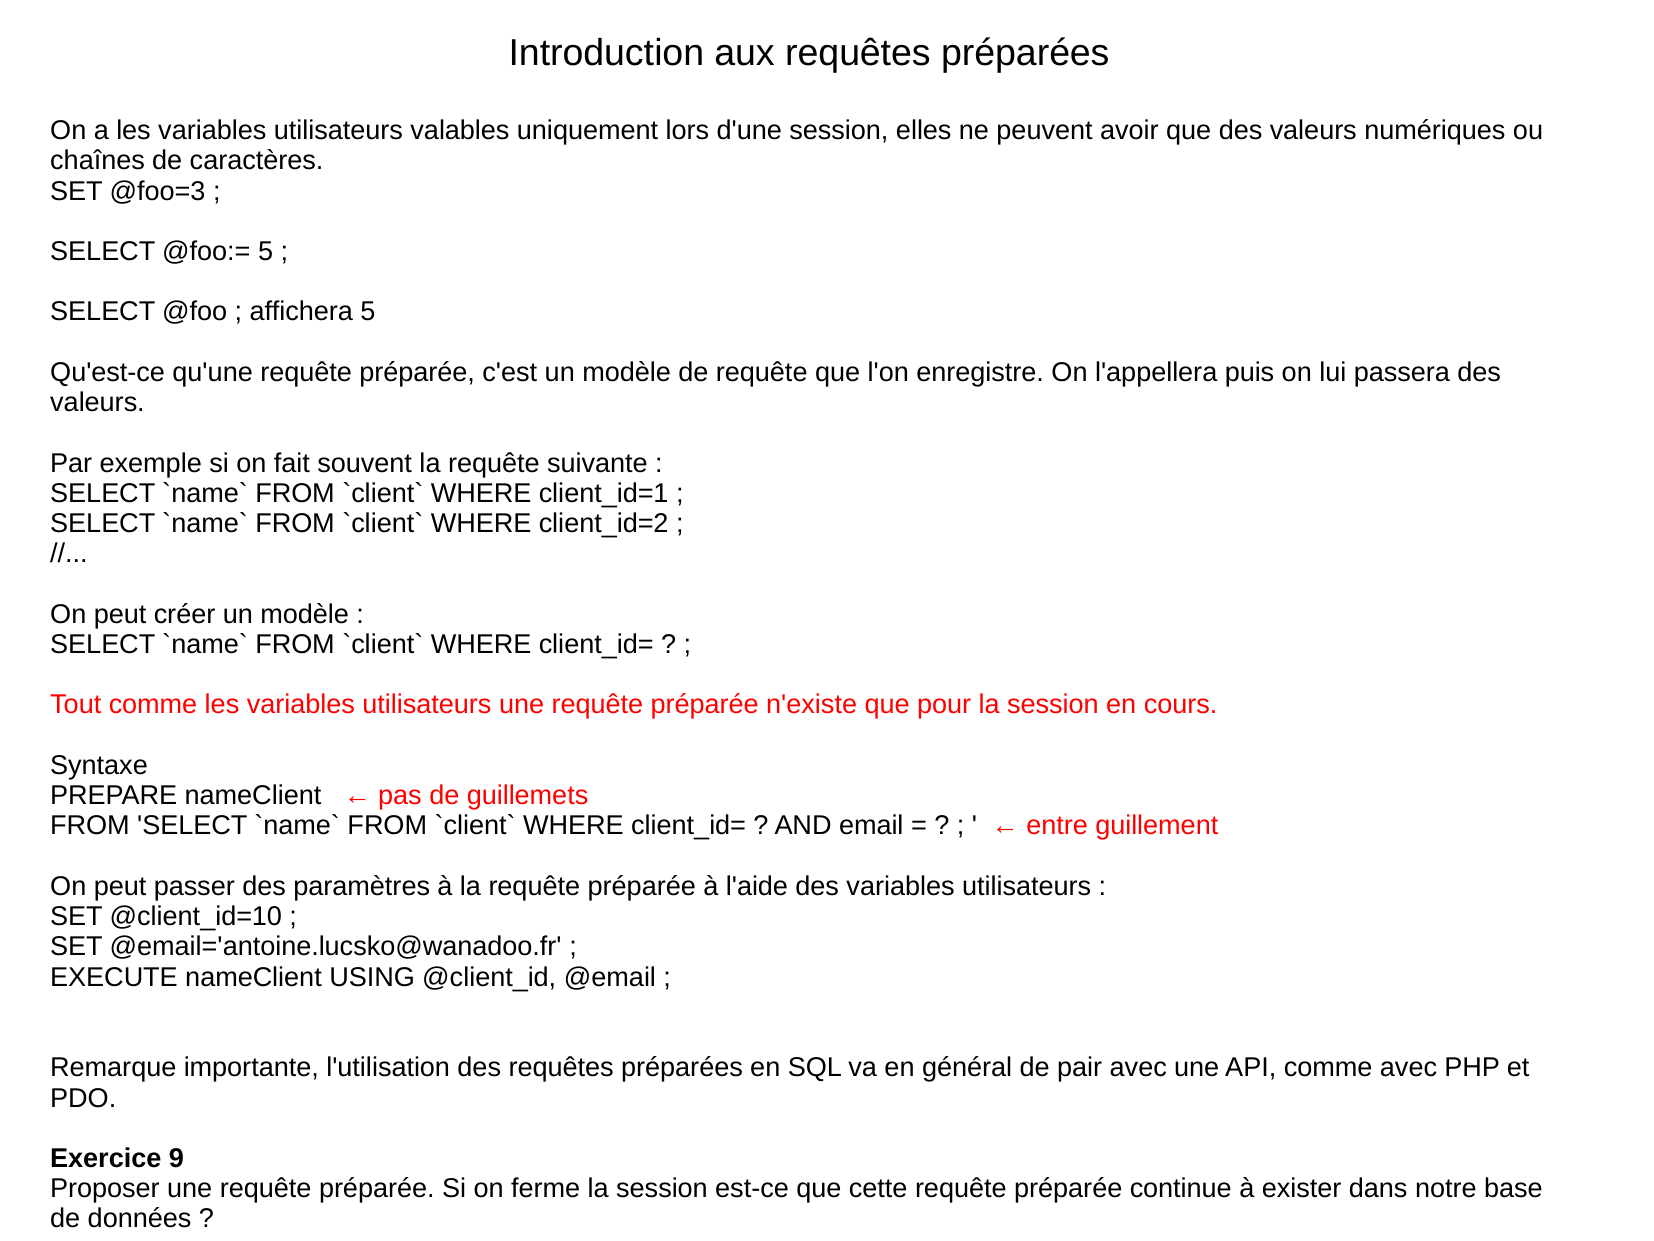

Introduction aux requêtes préparées
On a les variables utilisateurs valables uniquement lors d'une session, elles ne peuvent avoir que des valeurs numériques ou chaînes de caractères.
SET @foo=3 ;
SELECT @foo:= 5 ;
SELECT @foo ; affichera 5
Qu'est-ce qu'une requête préparée, c'est un modèle de requête que l'on enregistre. On l'appellera puis on lui passera des valeurs.
Par exemple si on fait souvent la requête suivante :
SELECT `name` FROM `client` WHERE client_id=1 ;
SELECT `name` FROM `client` WHERE client_id=2 ;
//...
On peut créer un modèle :
SELECT `name` FROM `client` WHERE client_id= ? ;
Tout comme les variables utilisateurs une requête préparée n'existe que pour la session en cours.
Syntaxe
PREPARE nameClient ← pas de guillemets
FROM 'SELECT `name` FROM `client` WHERE client_id= ? AND email = ? ; ' ← entre guillement
On peut passer des paramètres à la requête préparée à l'aide des variables utilisateurs :
SET @client_id=10 ;
SET @email='antoine.lucsko@wanadoo.fr' ;
EXECUTE nameClient USING @client_id, @email ;
Remarque importante, l'utilisation des requêtes préparées en SQL va en général de pair avec une API, comme avec PHP et PDO.
Exercice 9
Proposer une requête préparée. Si on ferme la session est-ce que cette requête préparée continue à exister dans notre base de données ?